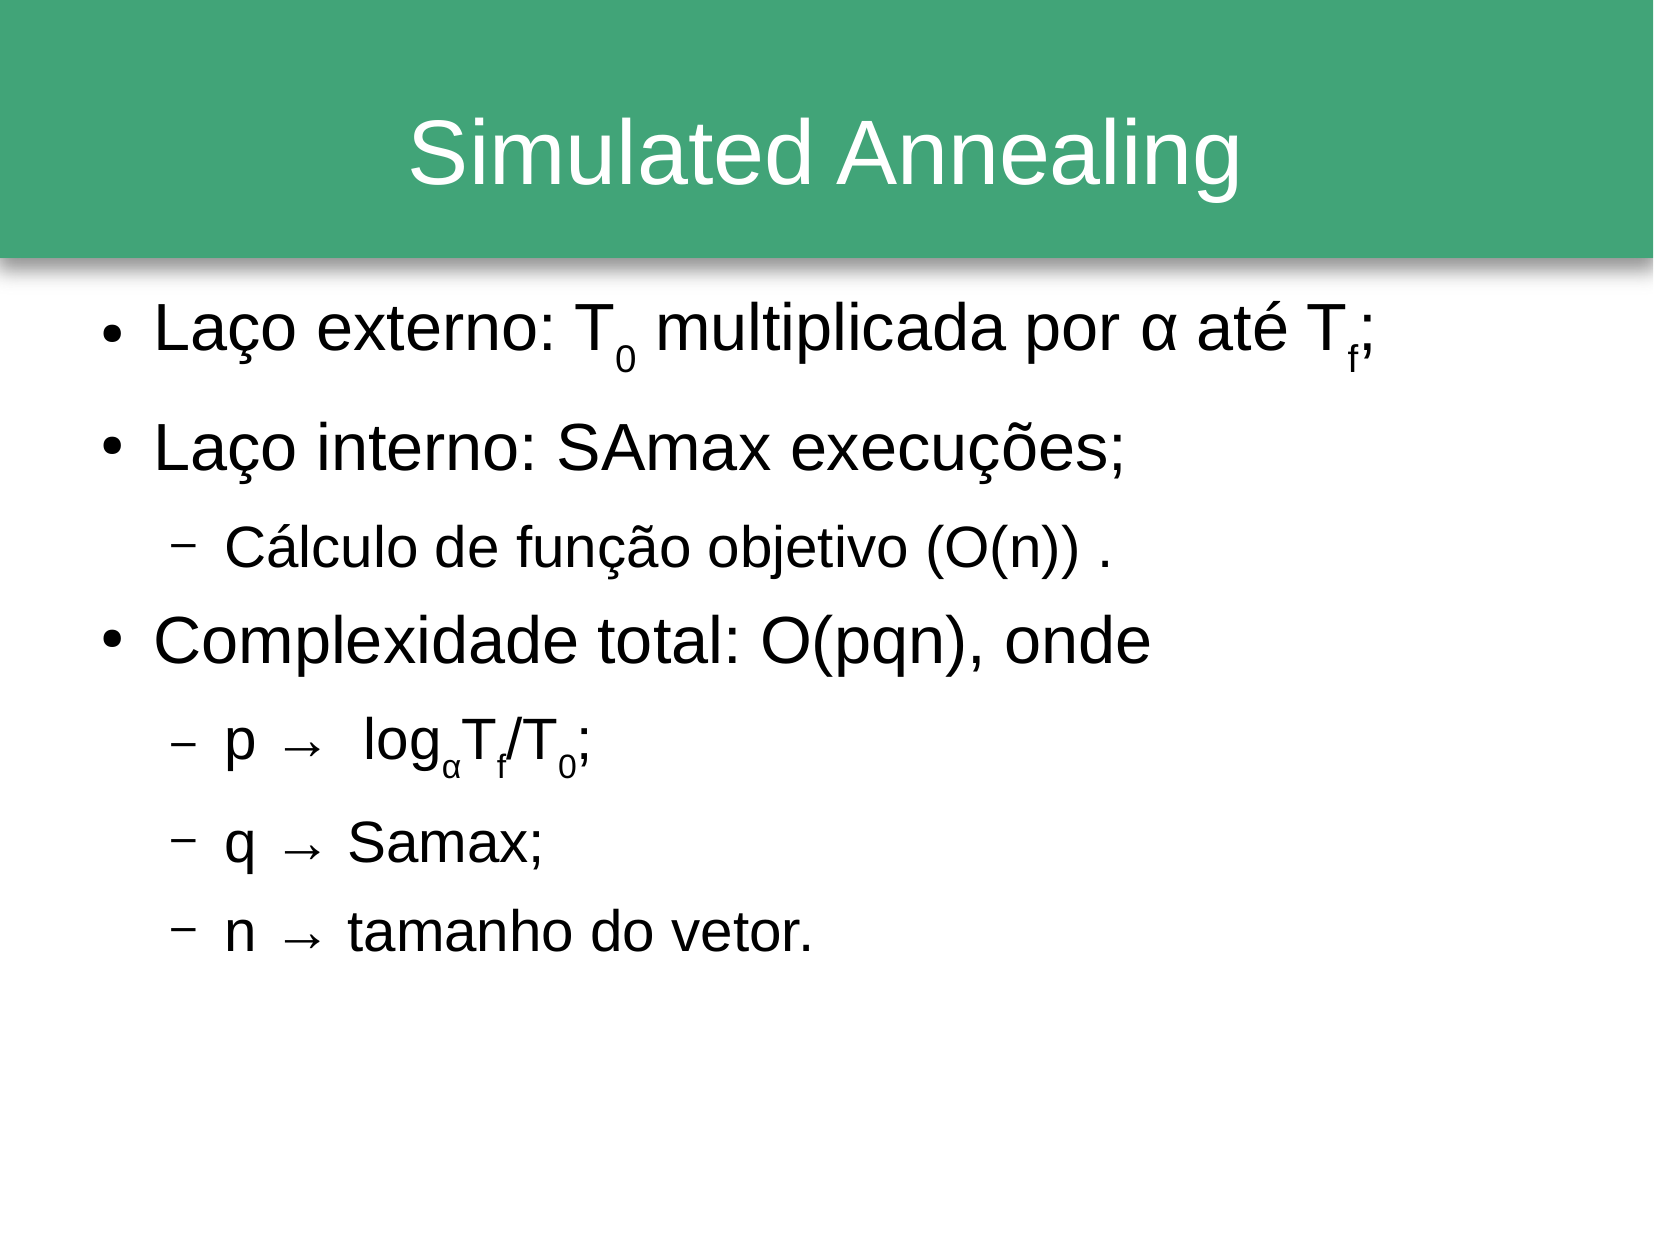

# Simulated Annealing
Laço externo: T0 multiplicada por α até Tf;
Laço interno: SAmax execuções;
Cálculo de função objetivo (O(n)) .
Complexidade total: O(pqn), onde
p → logαTf/T0;
q → Samax;
n → tamanho do vetor.